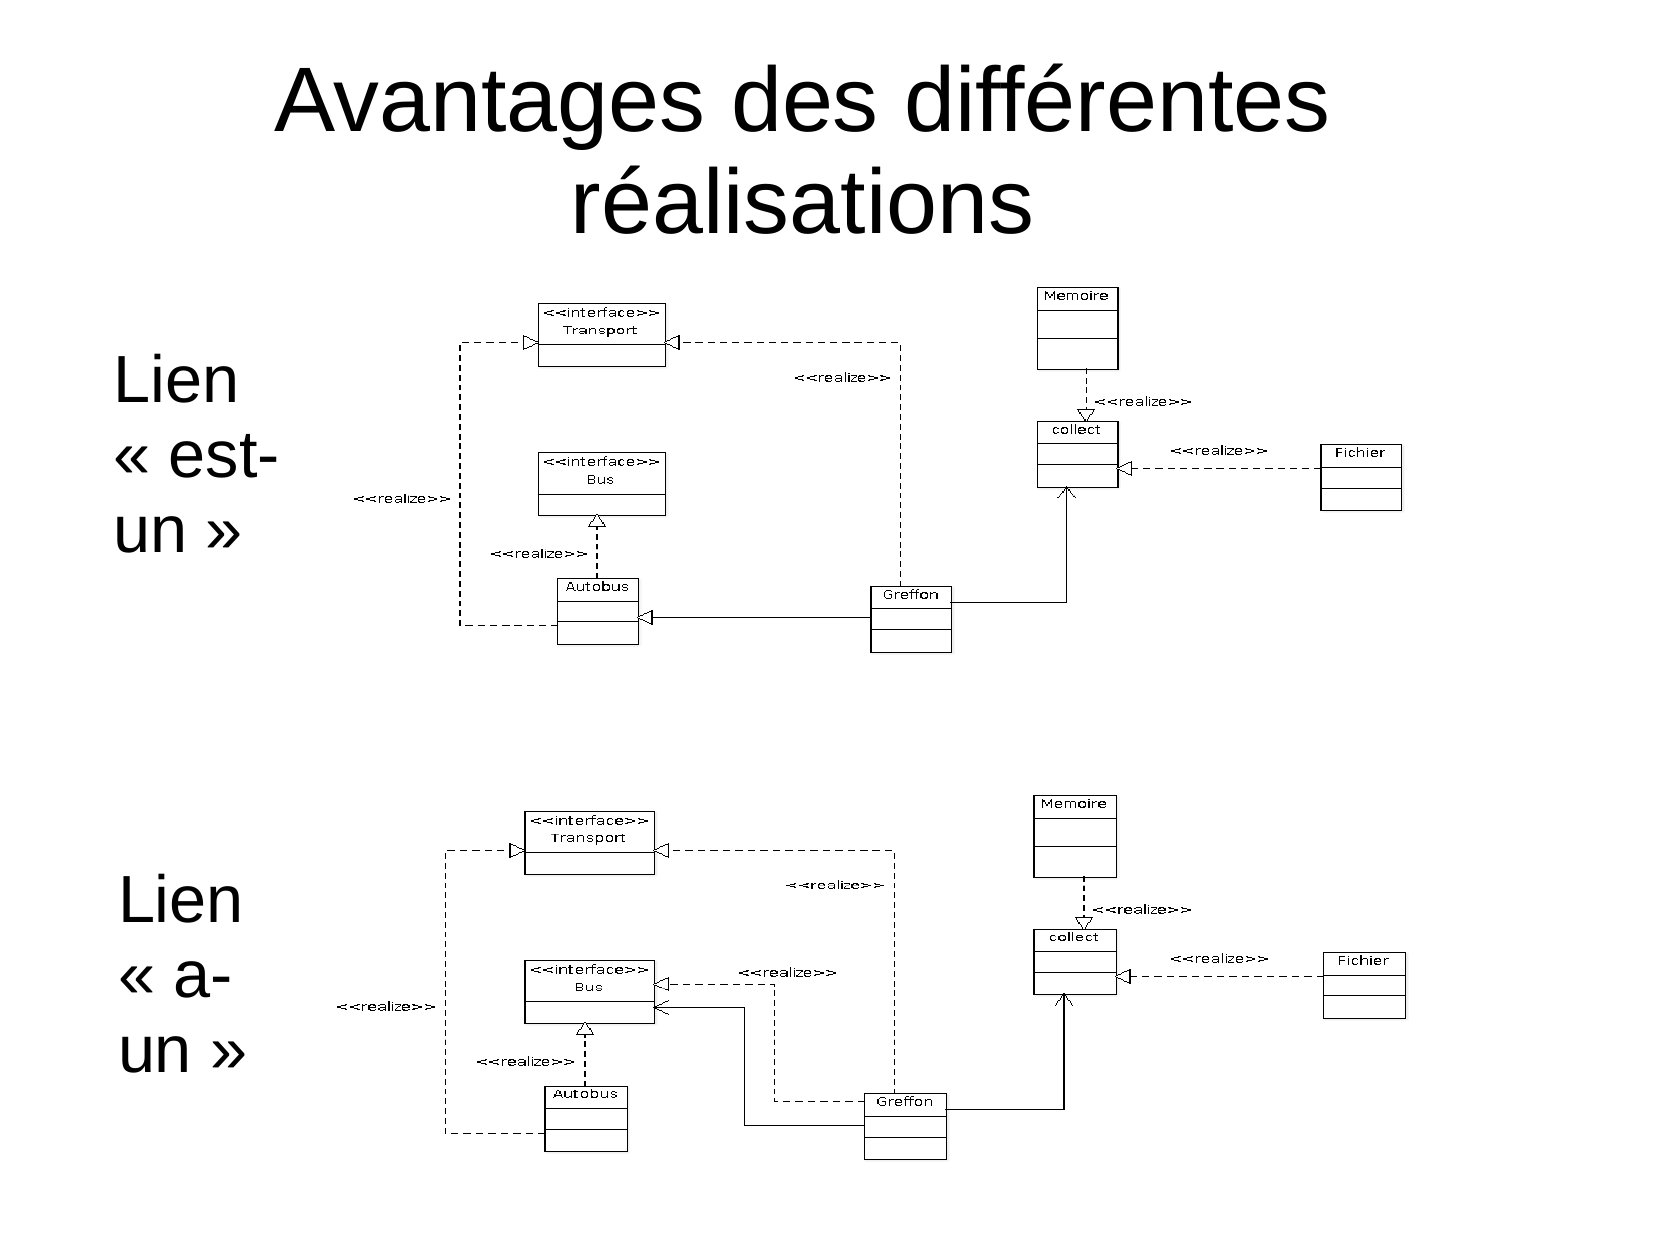

# Avantages des différentes réalisations
Lien « est-un »
Lien « a-un »